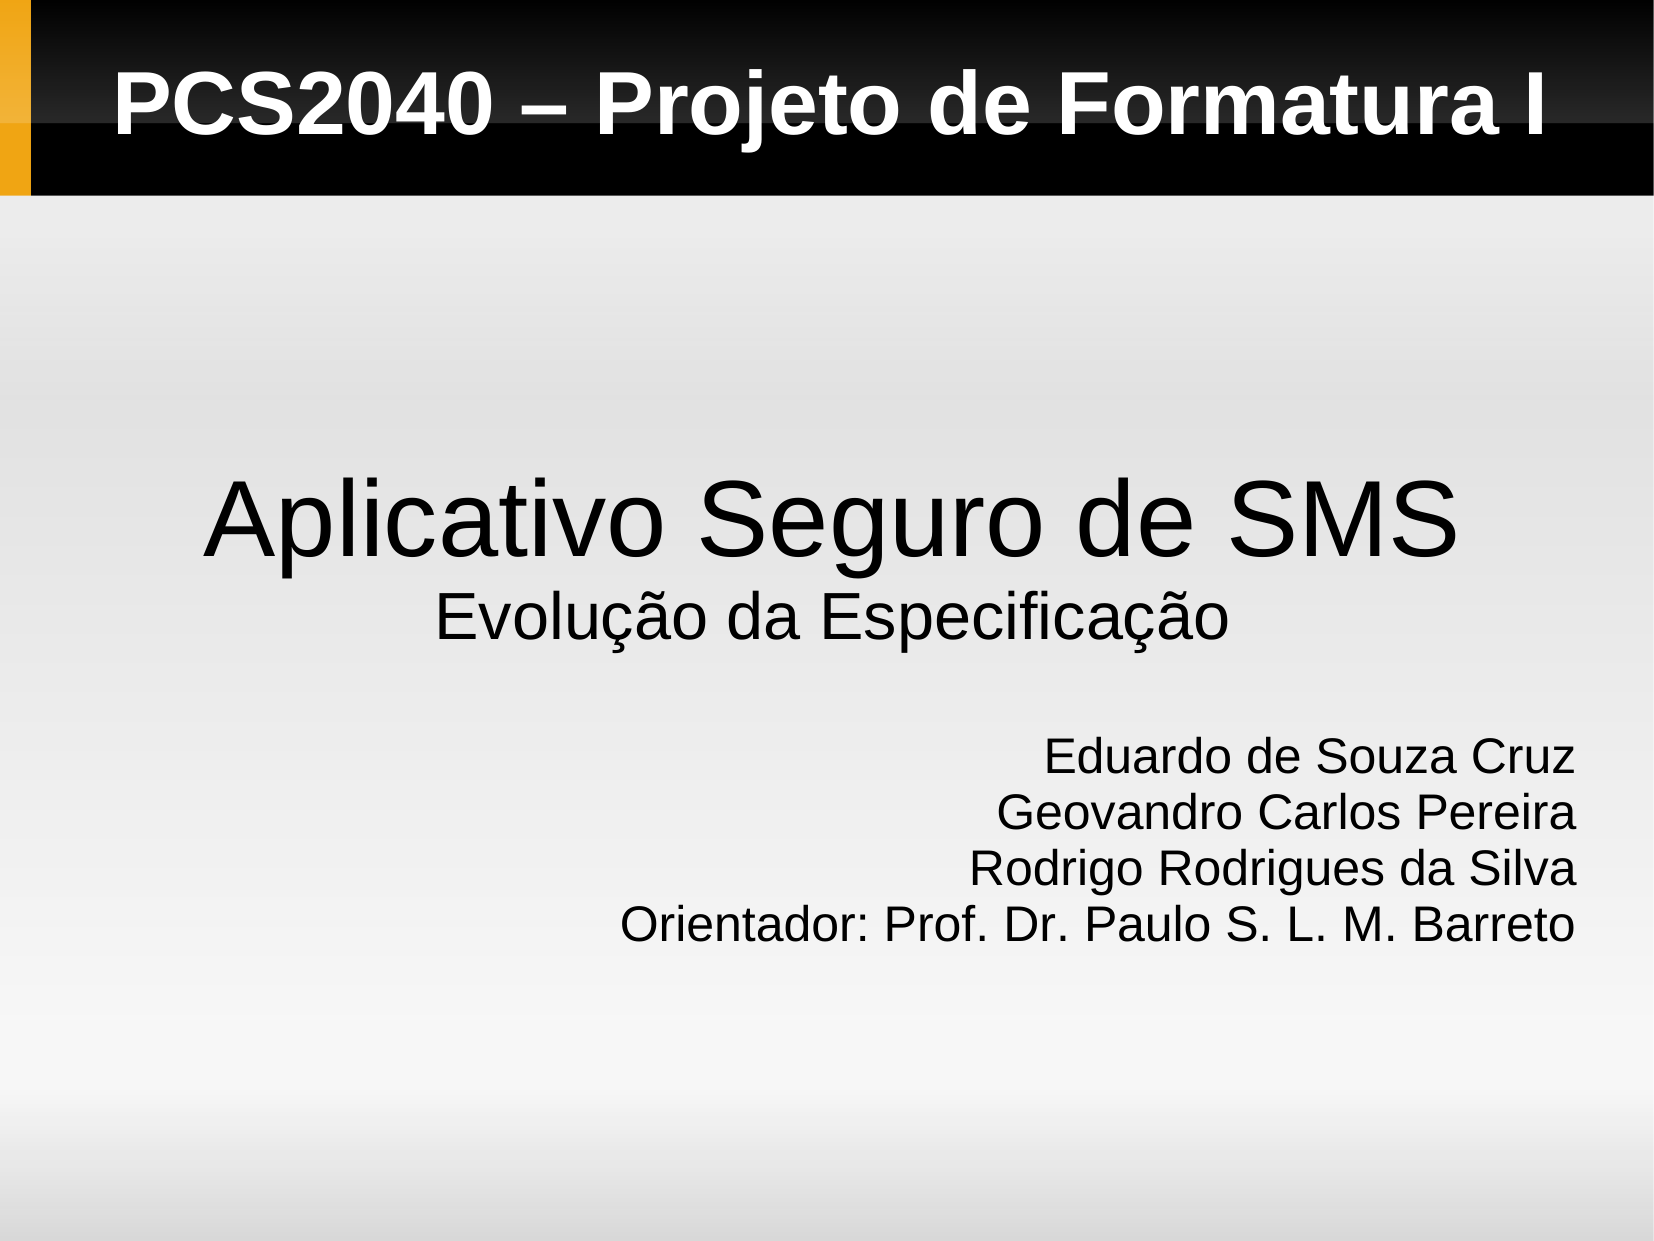

# PCS2040 – Projeto de Formatura I
Aplicativo Seguro de SMS
Evolução da Especificação
Eduardo de Souza Cruz
Geovandro Carlos Pereira
Rodrigo Rodrigues da Silva
Orientador: Prof. Dr. Paulo S. L. M. Barreto